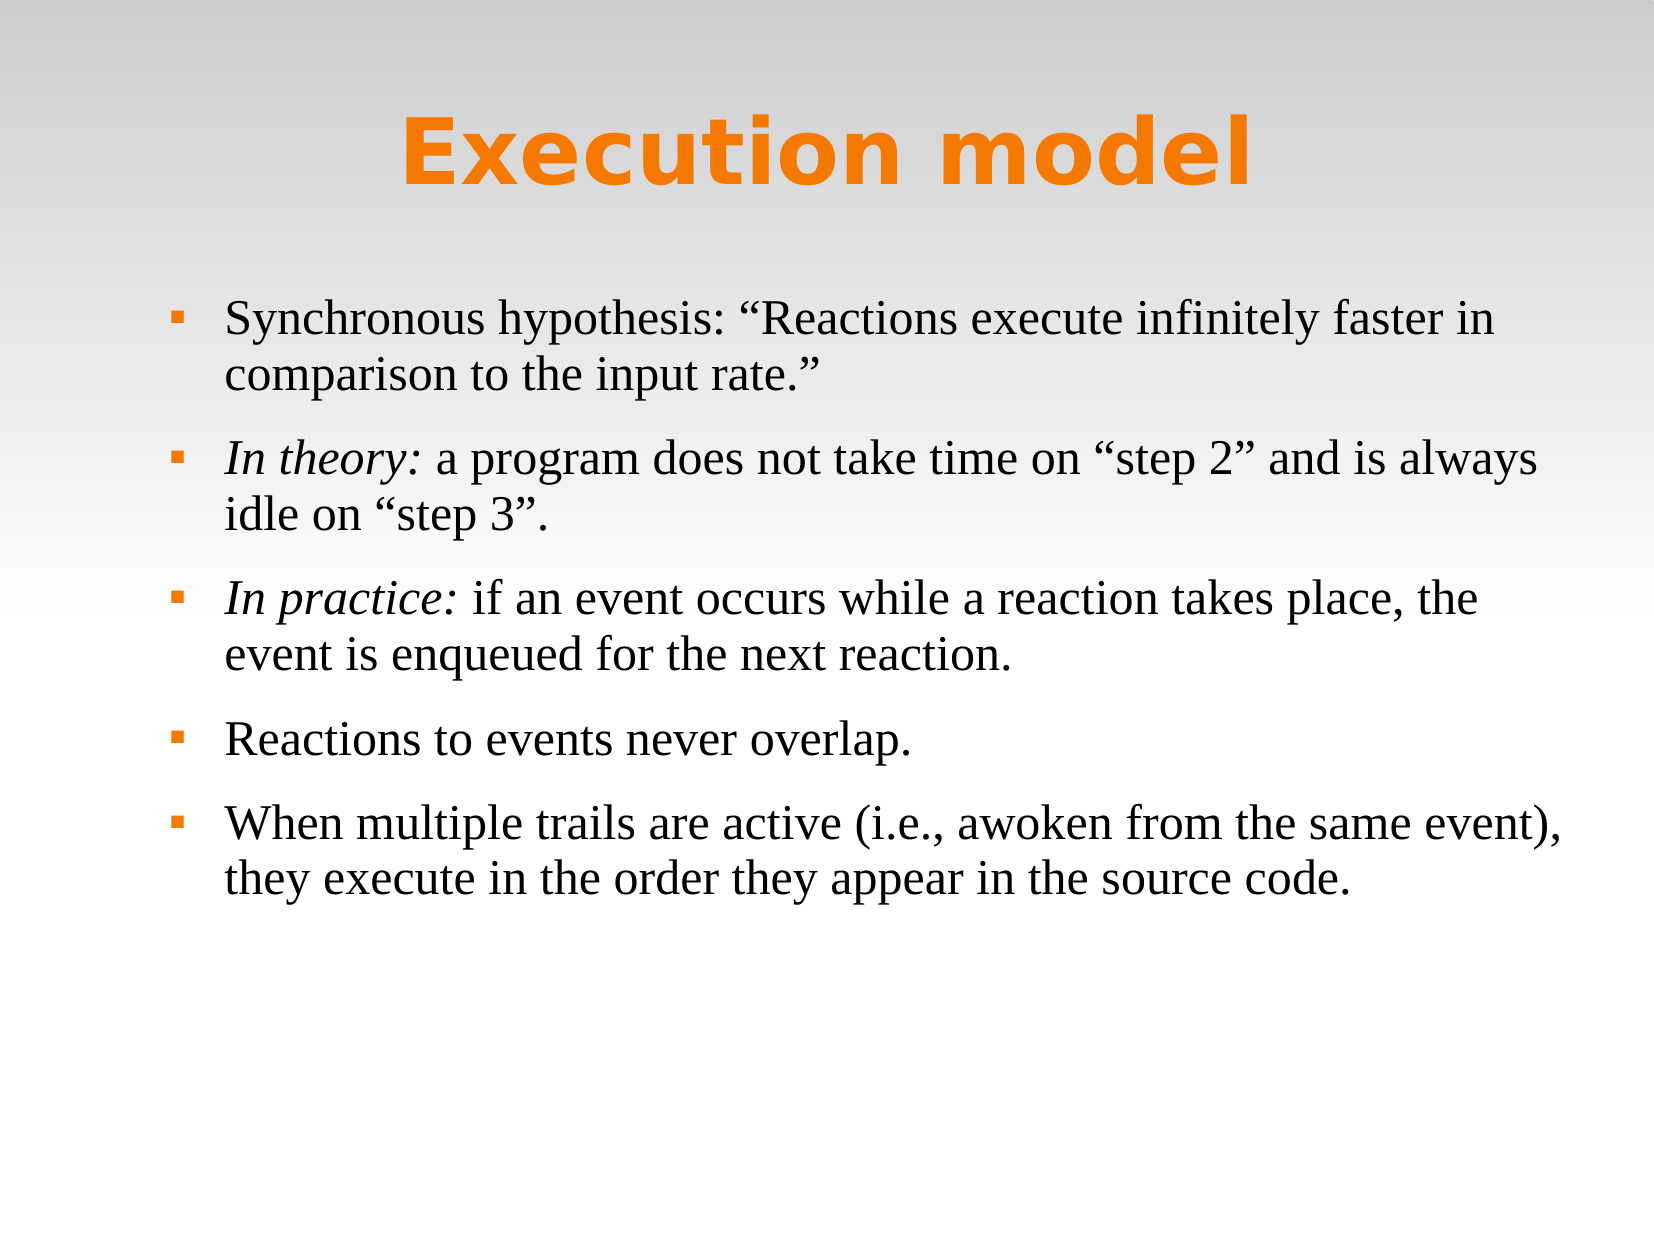

# Execution model
Synchronous hypothesis: “Reactions execute infinitely faster in comparison to the input rate.”
In theory: a program does not take time on “step 2” and is always idle on “step 3”.
In practice: if an event occurs while a reaction takes place, the event is enqueued for the next reaction.
Reactions to events never overlap.
When multiple trails are active (i.e., awoken from the same event), they execute in the order they appear in the source code.